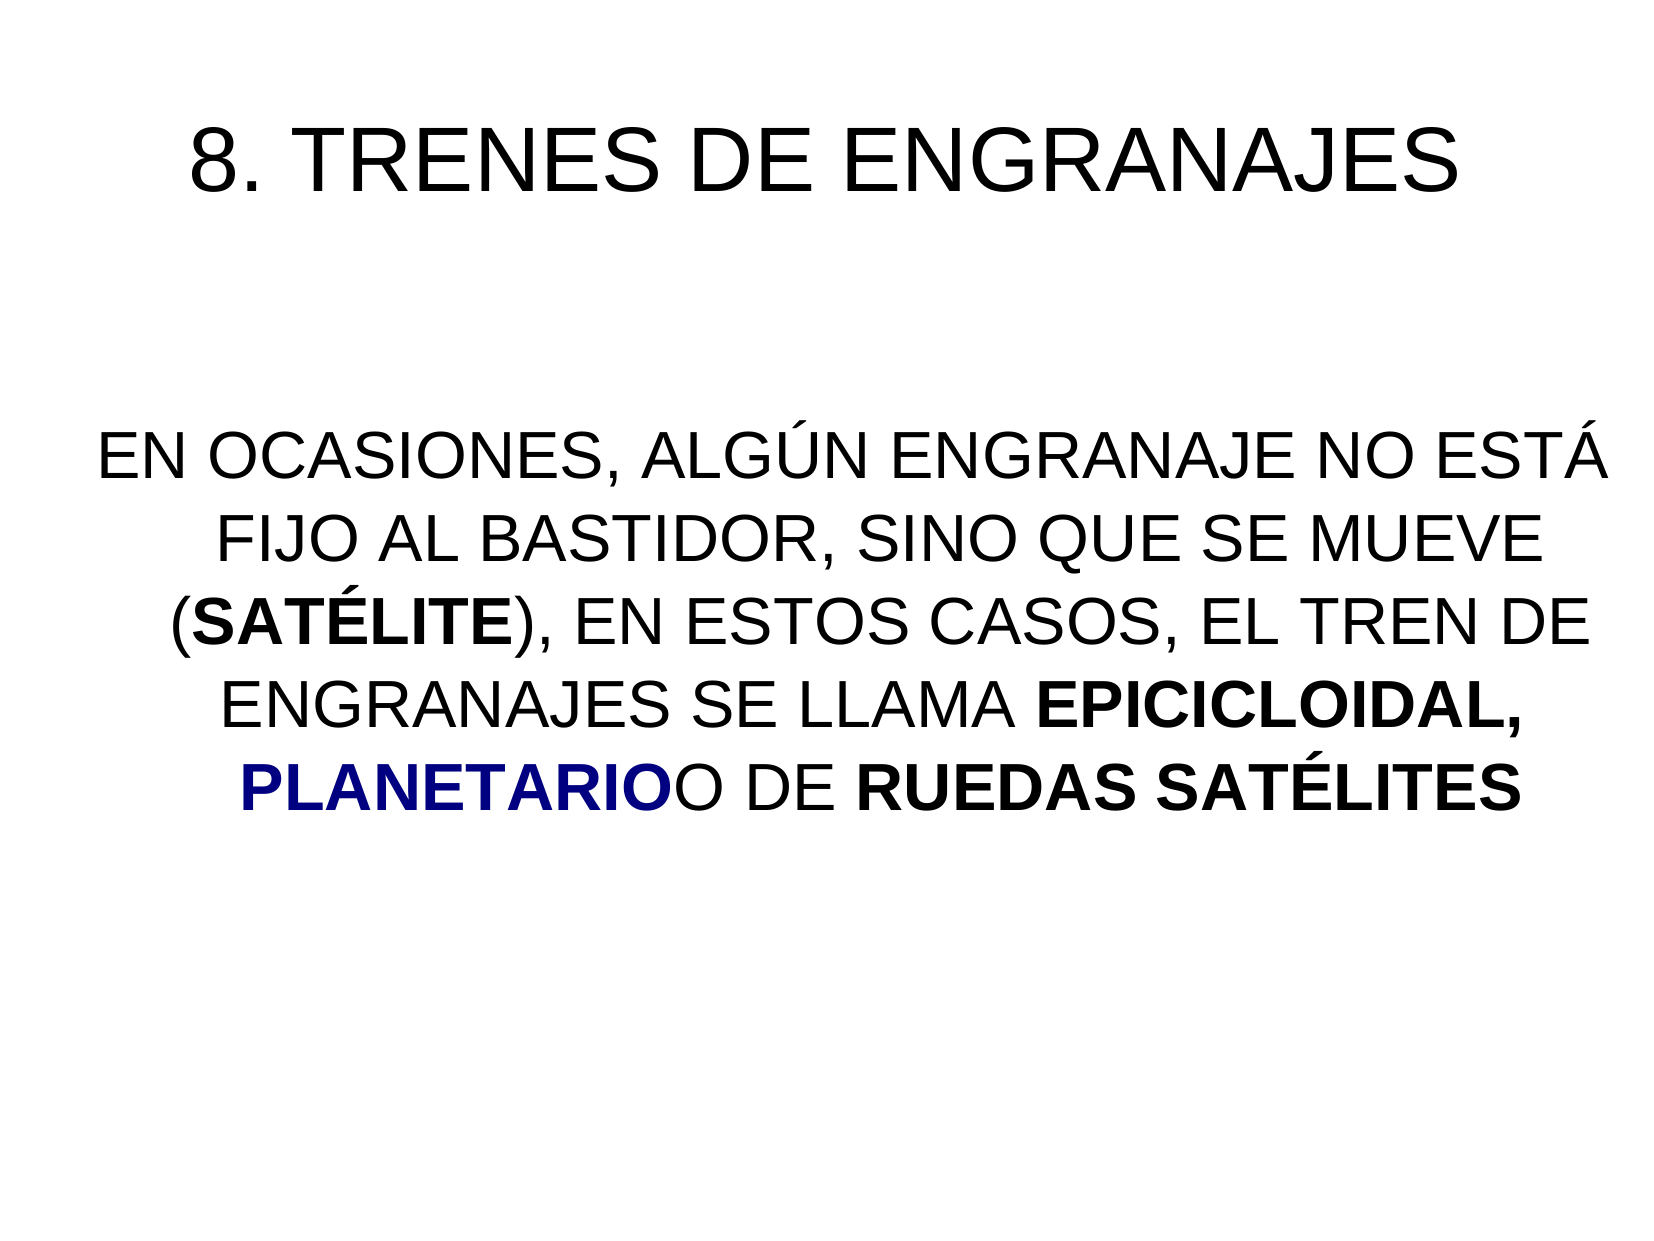

# 8. TRENES DE ENGRANAJES
EN OCASIONES, ALGÚN ENGRANAJE NO ESTÁ FIJO AL BASTIDOR, SINO QUE SE MUEVE (SATÉLITE), EN ESTOS CASOS, EL TREN DE ENGRANAJES SE LLAMA EPICICLOIDAL, PLANETARIOO DE RUEDAS SATÉLITES